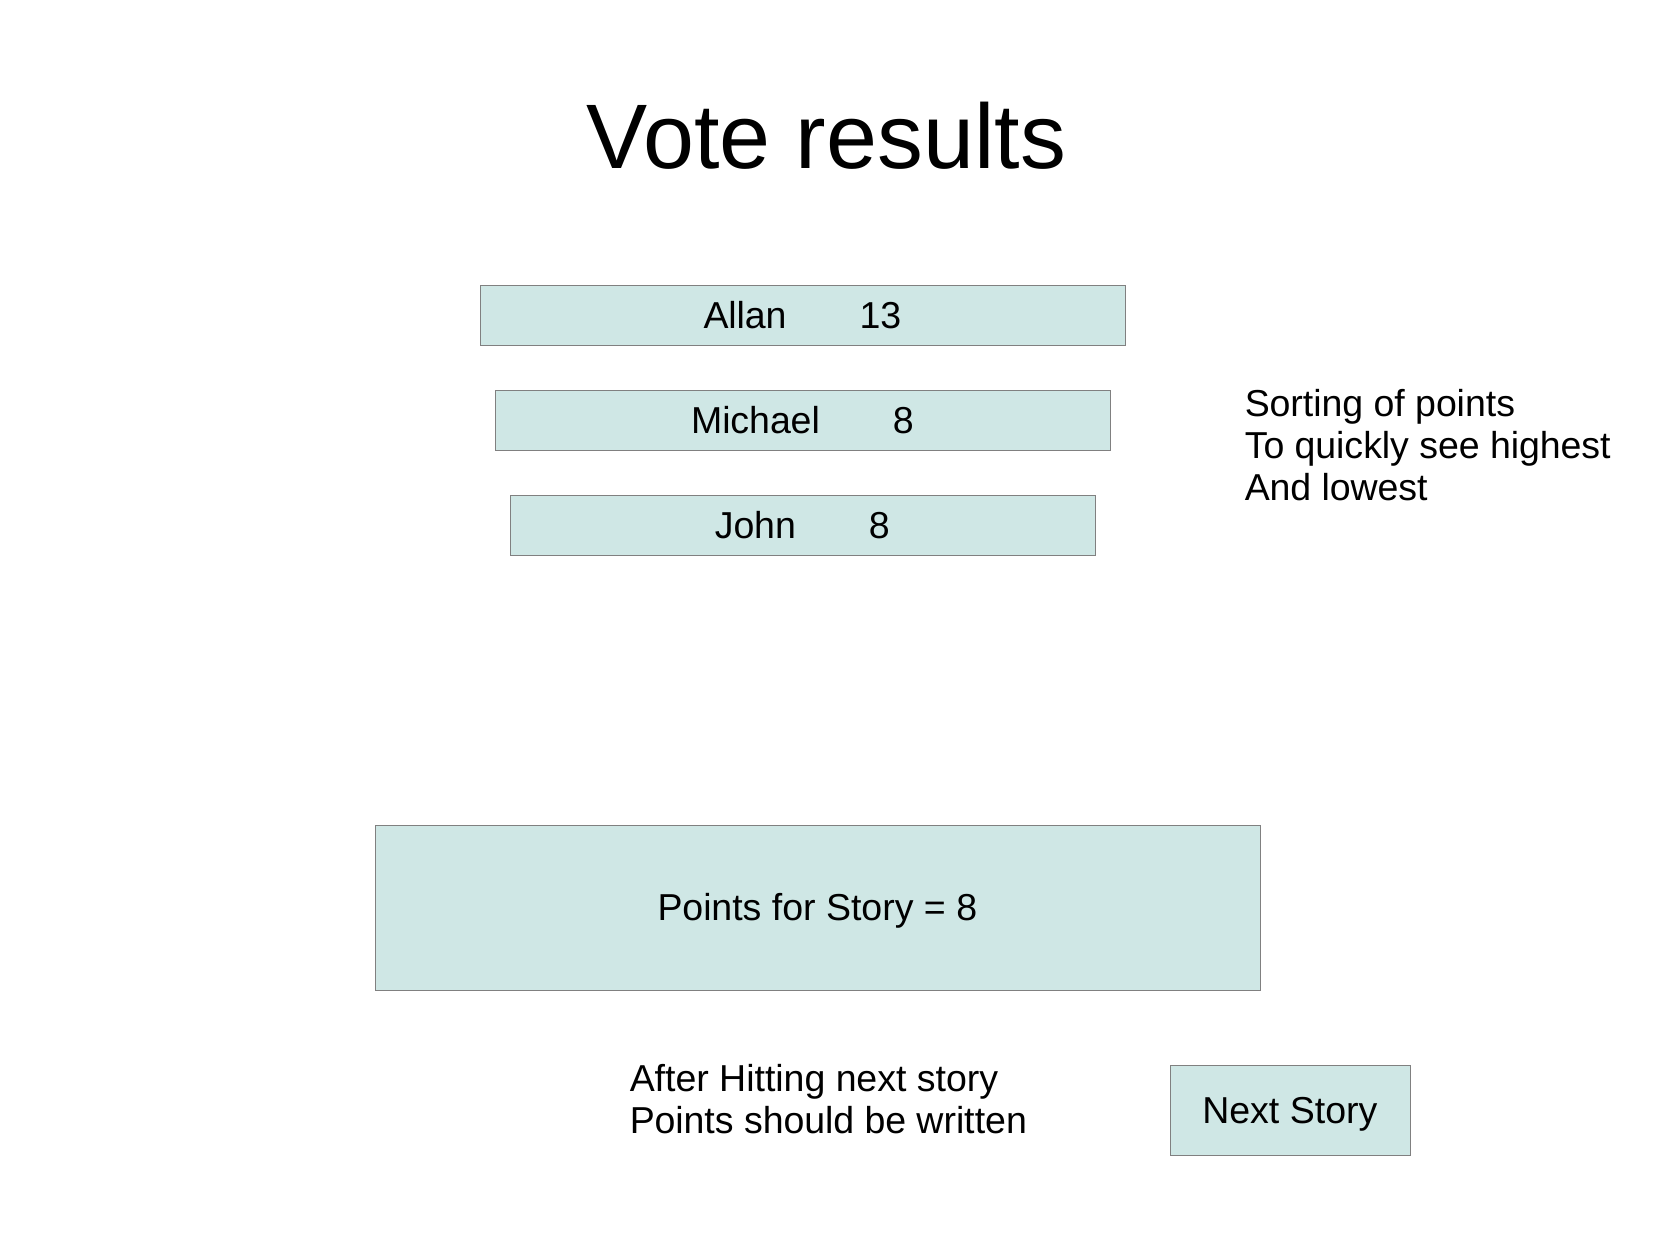

# Vote results
Allan 13
Sorting of points
To quickly see highest
And lowest
Michael 8
John 8
Points for Story = 8
After Hitting next story
Points should be written
Next Story